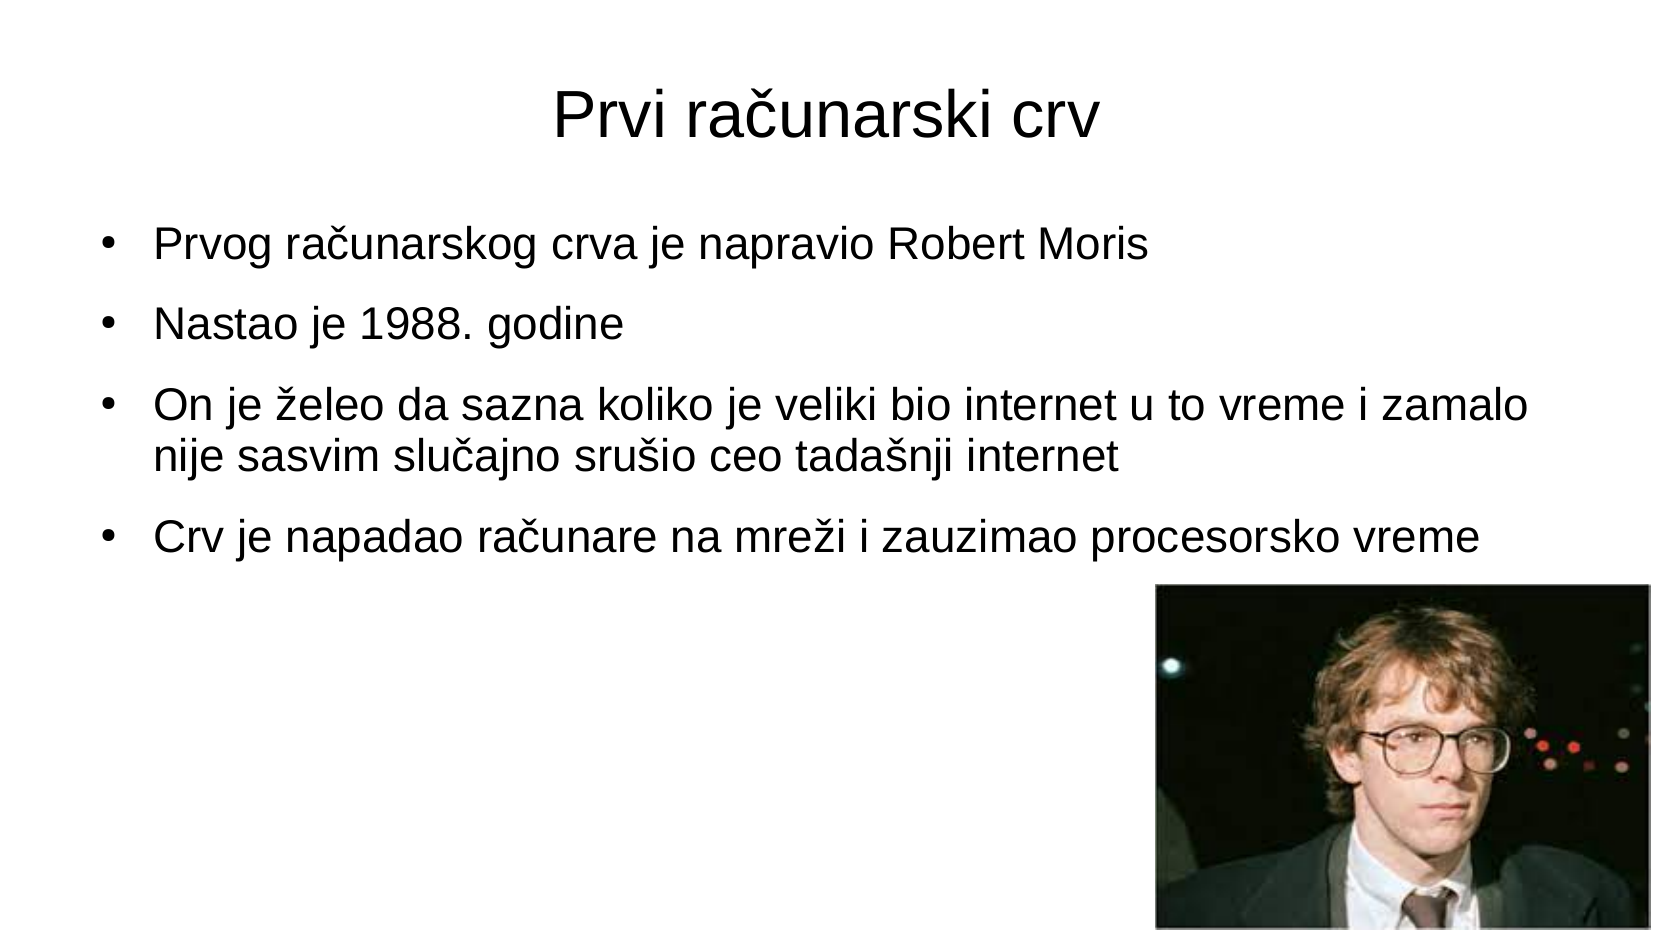

# Prvi računarski crv
Prvog računarskog crva je napravio Robert Moris
Nastao je 1988. godine
On je želeo da sazna koliko je veliki bio internet u to vreme i zamalo nije sasvim slučajno srušio ceo tadašnji internet
Crv je napadao računare na mreži i zauzimao procesorsko vreme